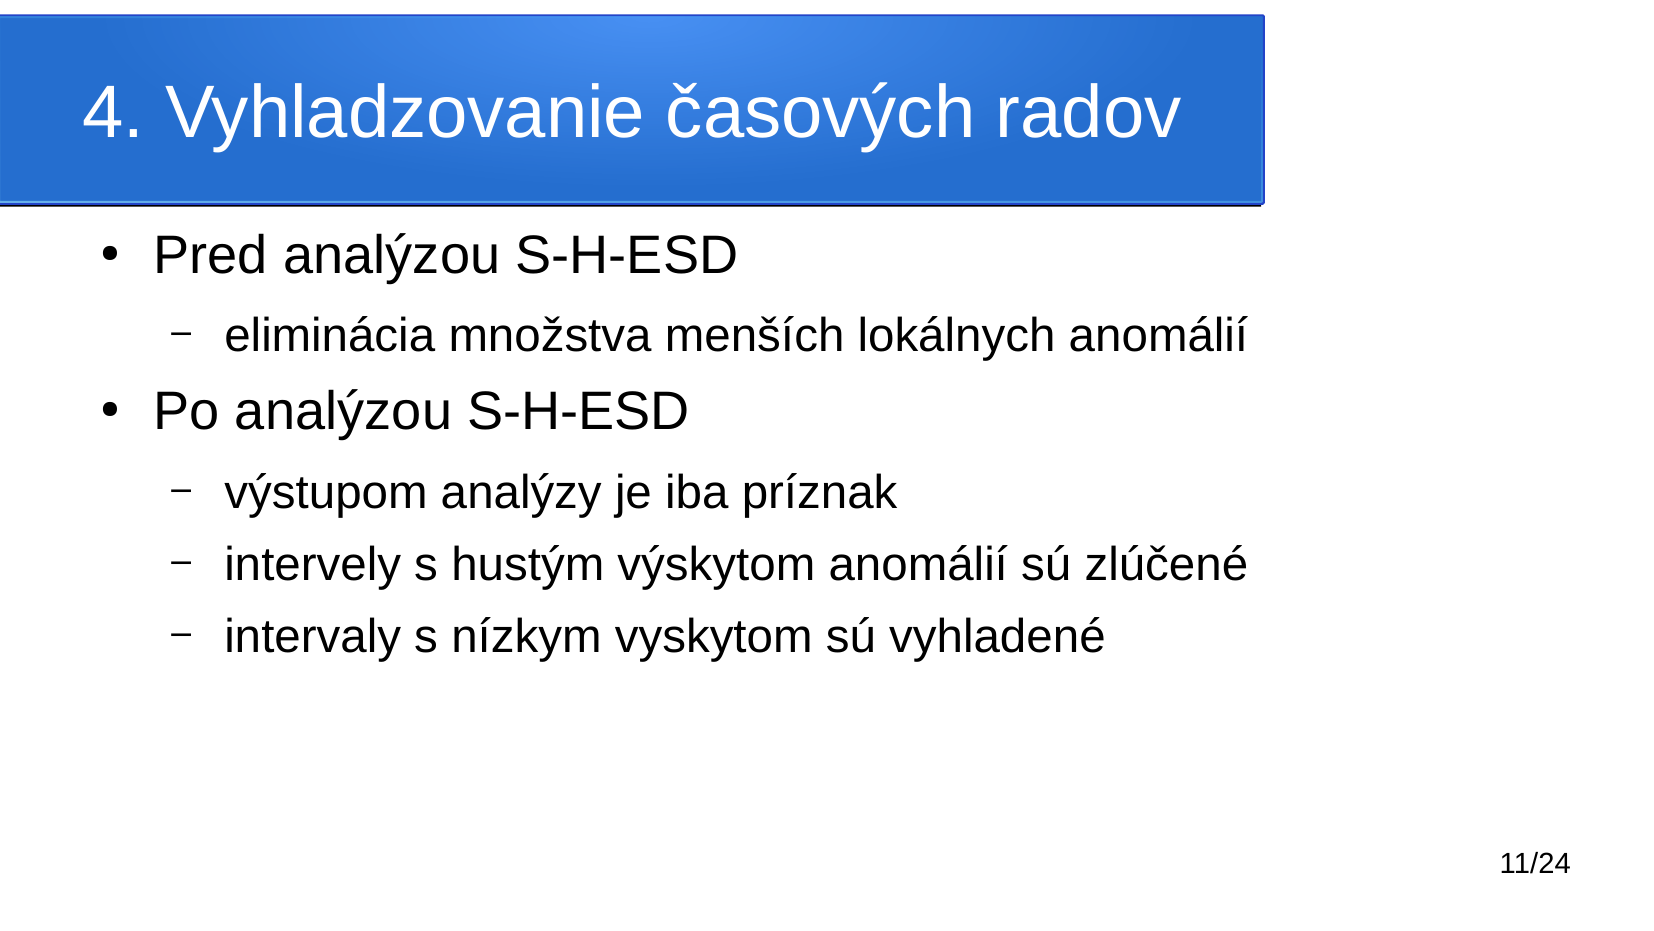

# 4. Vyhladzovanie časových radov
Pred analýzou S-H-ESD
eliminácia množstva menších lokálnych anomálií
Po analýzou S-H-ESD
výstupom analýzy je iba príznak
intervely s hustým výskytom anomálií sú zlúčené
intervaly s nízkym vyskytom sú vyhladené
11